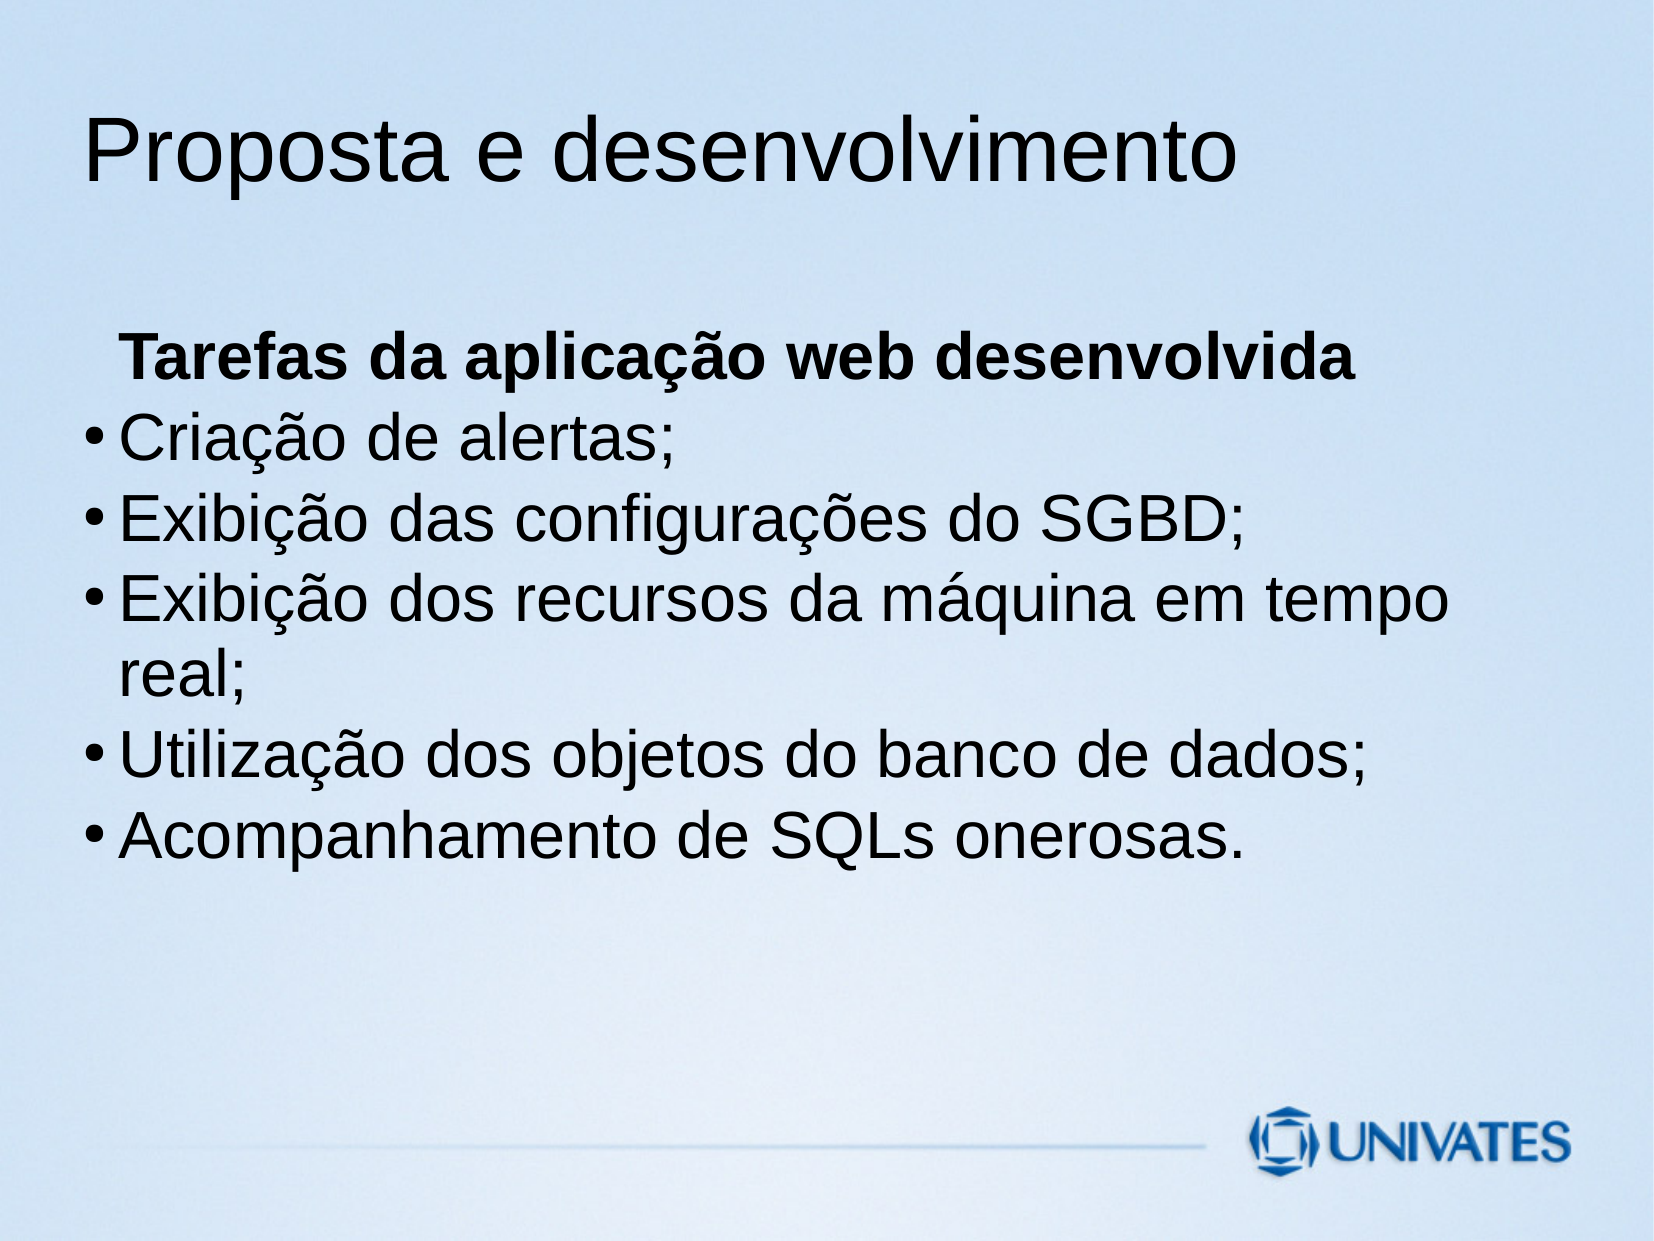

# Proposta e desenvolvimento
Tarefas da aplicação web desenvolvida
Criação de alertas;
Exibição das configurações do SGBD;
Exibição dos recursos da máquina em tempo real;
Utilização dos objetos do banco de dados;
Acompanhamento de SQLs onerosas.